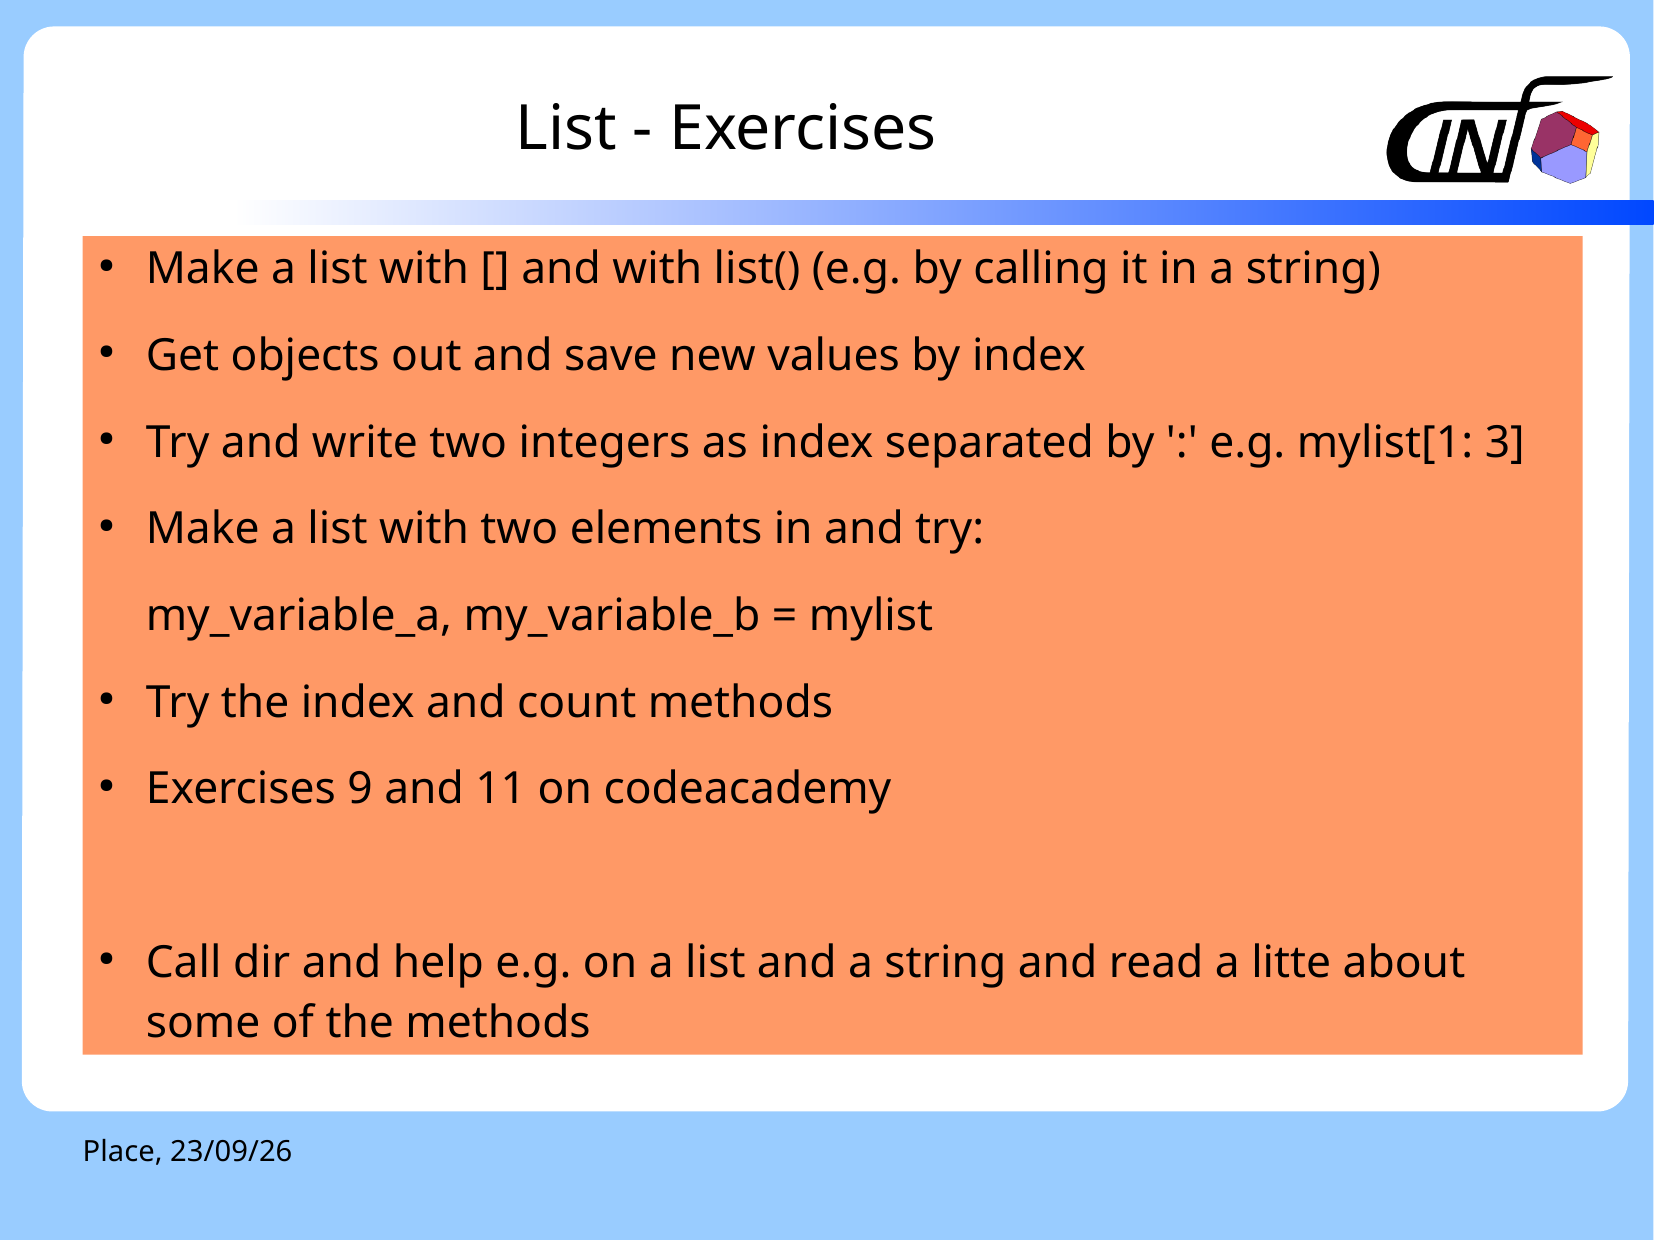

# List - Exercises
Make a list with [] and with list() (e.g. by calling it in a string)
Get objects out and save new values by index
Try and write two integers as index separated by ':' e.g. mylist[1: 3]
Make a list with two elements in and try:
my_variable_a, my_variable_b = mylist
Try the index and count methods
Exercises 9 and 11 on codeacademy
Call dir and help e.g. on a list and a string and read a litte about some of the methods